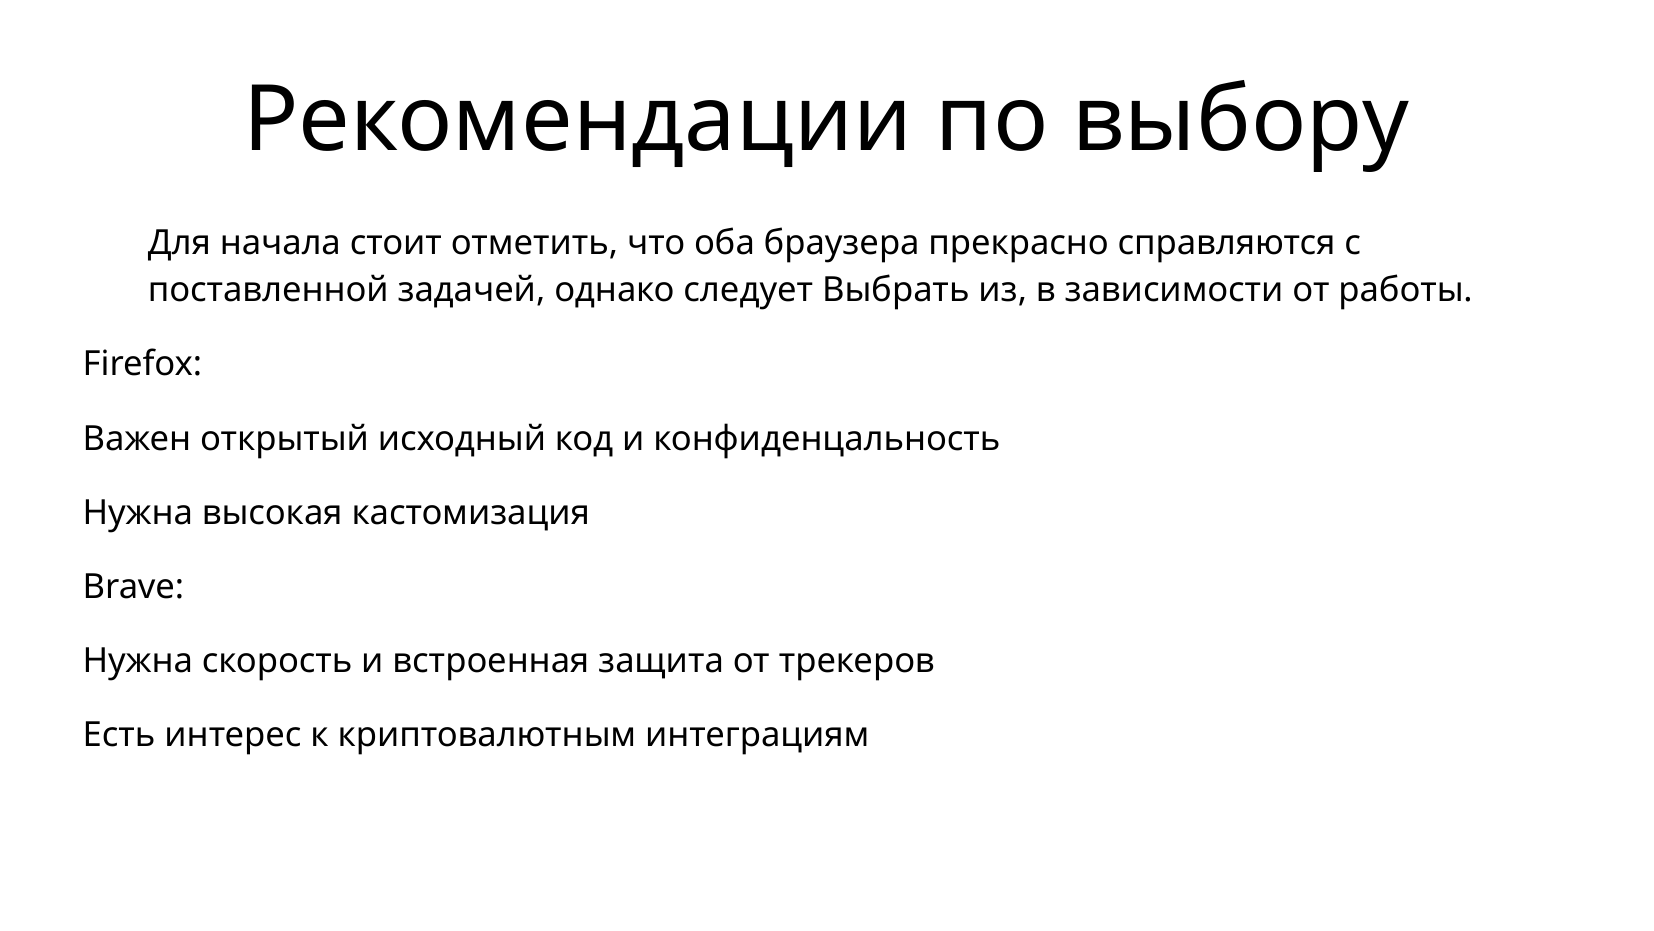

# Рекомендации по выбору
Для начала стоит отметить, что оба браузера прекрасно справляются с поставленной задачей, однако следует Выбрать из, в зависимости от работы.
Firefox:
Важен открытый исходный код и конфиденцальность
Нужна высокая кастомизация
Brave:
Нужна скорость и встроенная защита от трекеров
Есть интерес к криптовалютным интеграциям